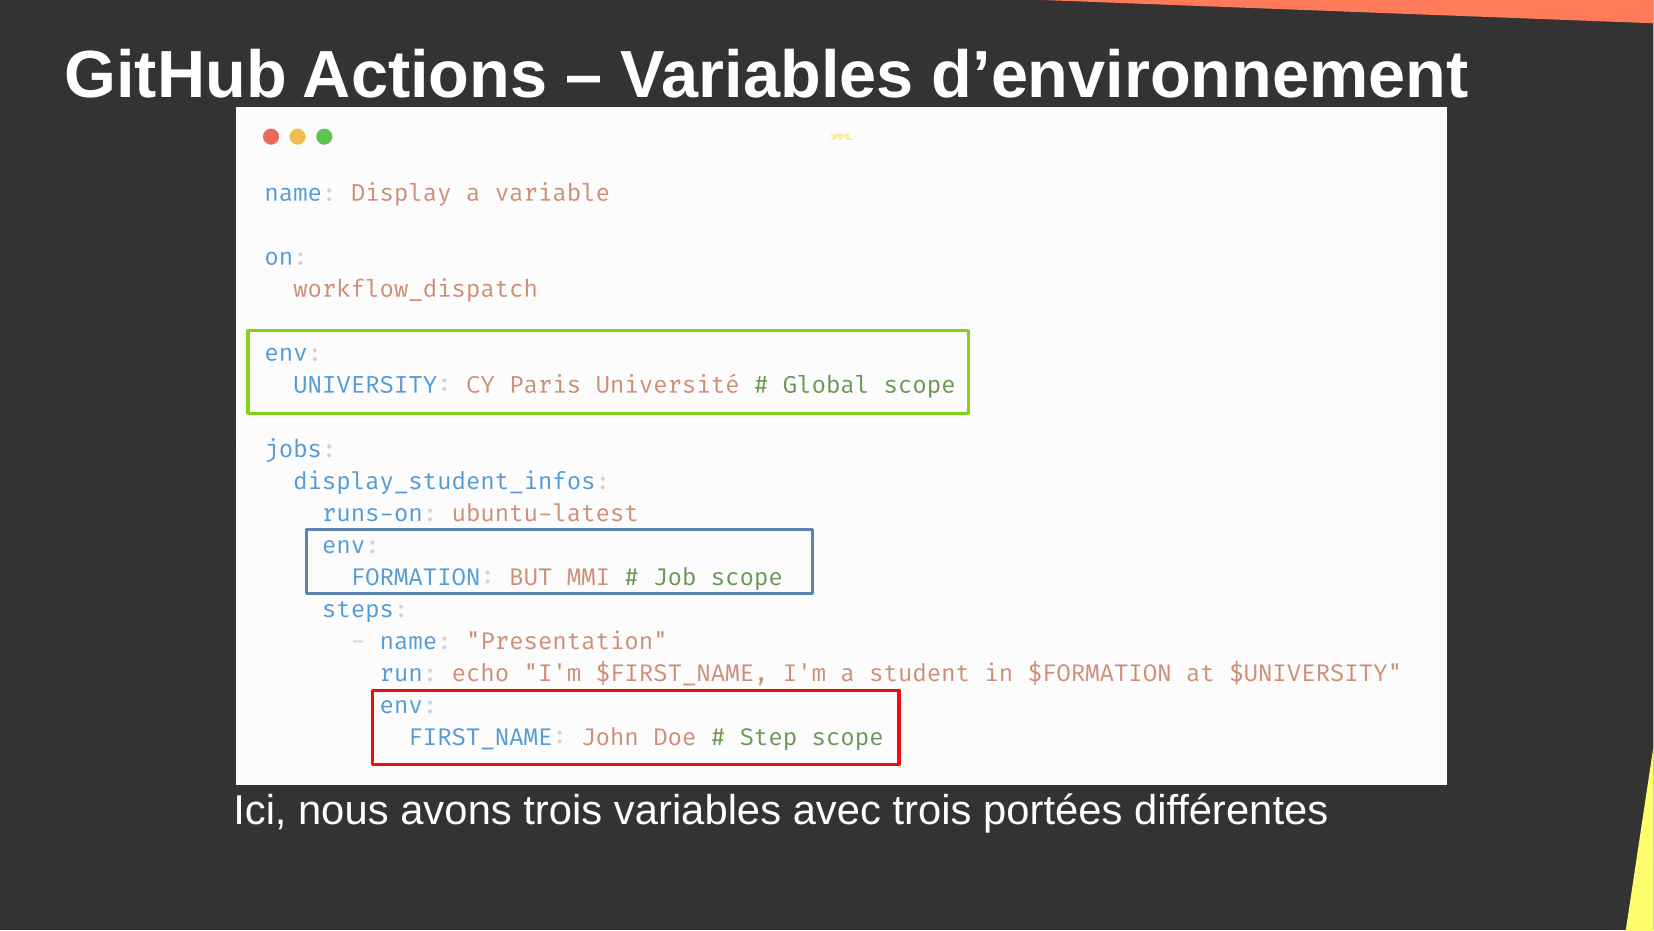

# GitHub Actions – Variables d’environnement
Ici, nous avons trois variables avec trois portées différentes